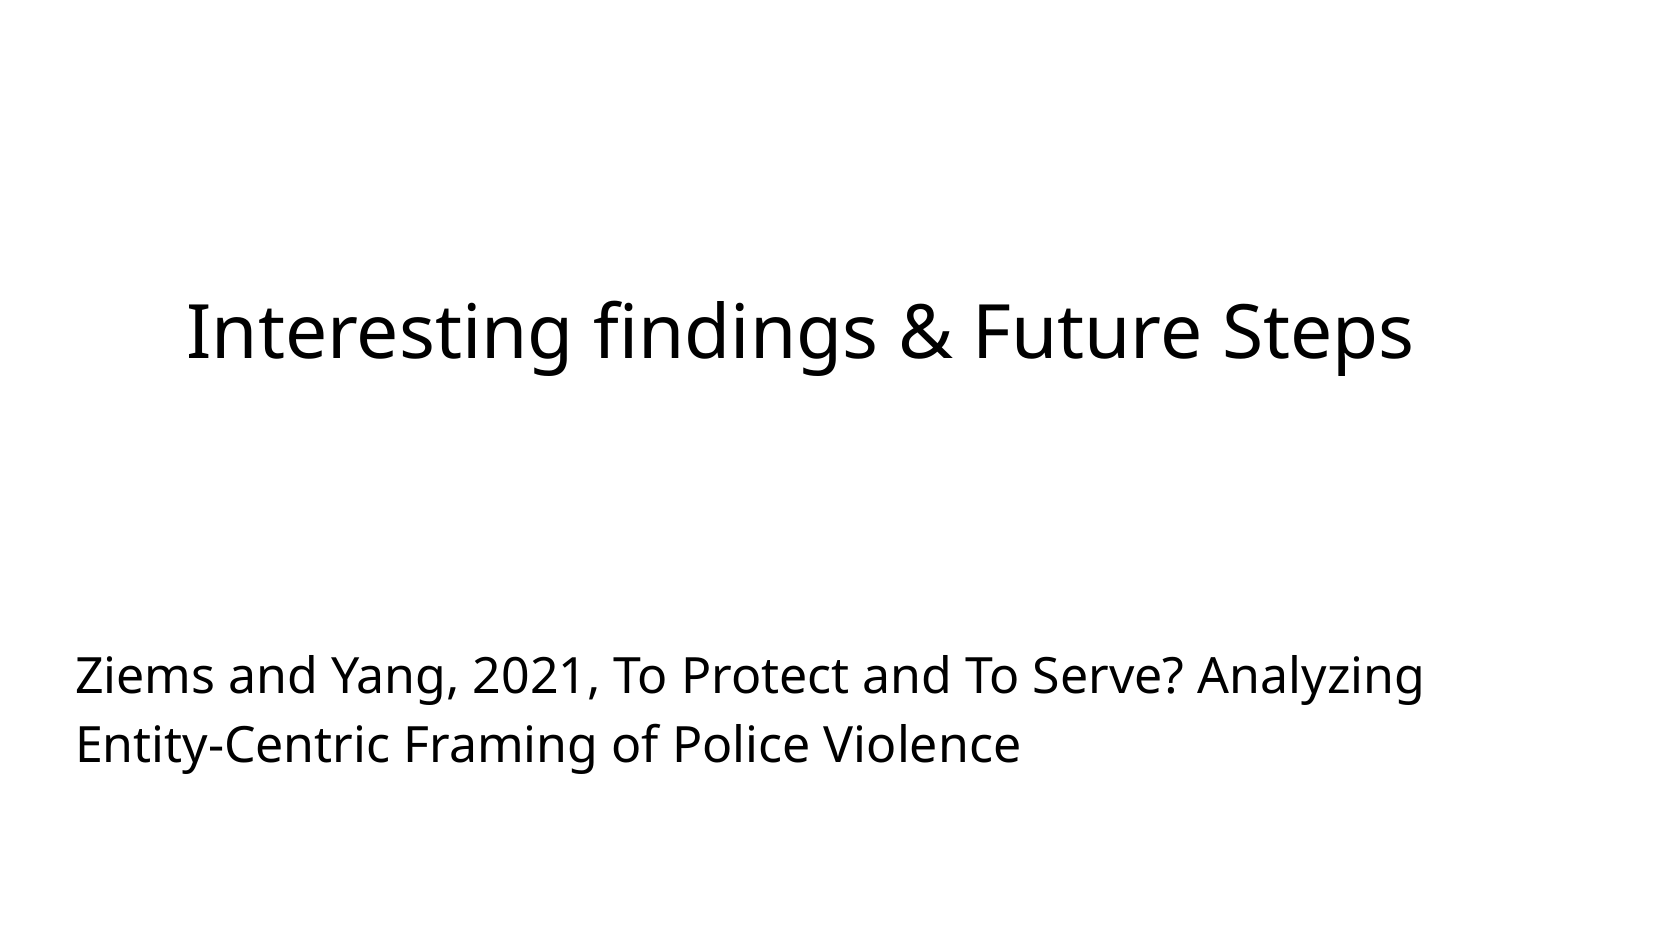

# Interesting findings & Future Steps
Ziems and Yang, 2021, To Protect and To Serve? Analyzing Entity-Centric Framing of Police Violence